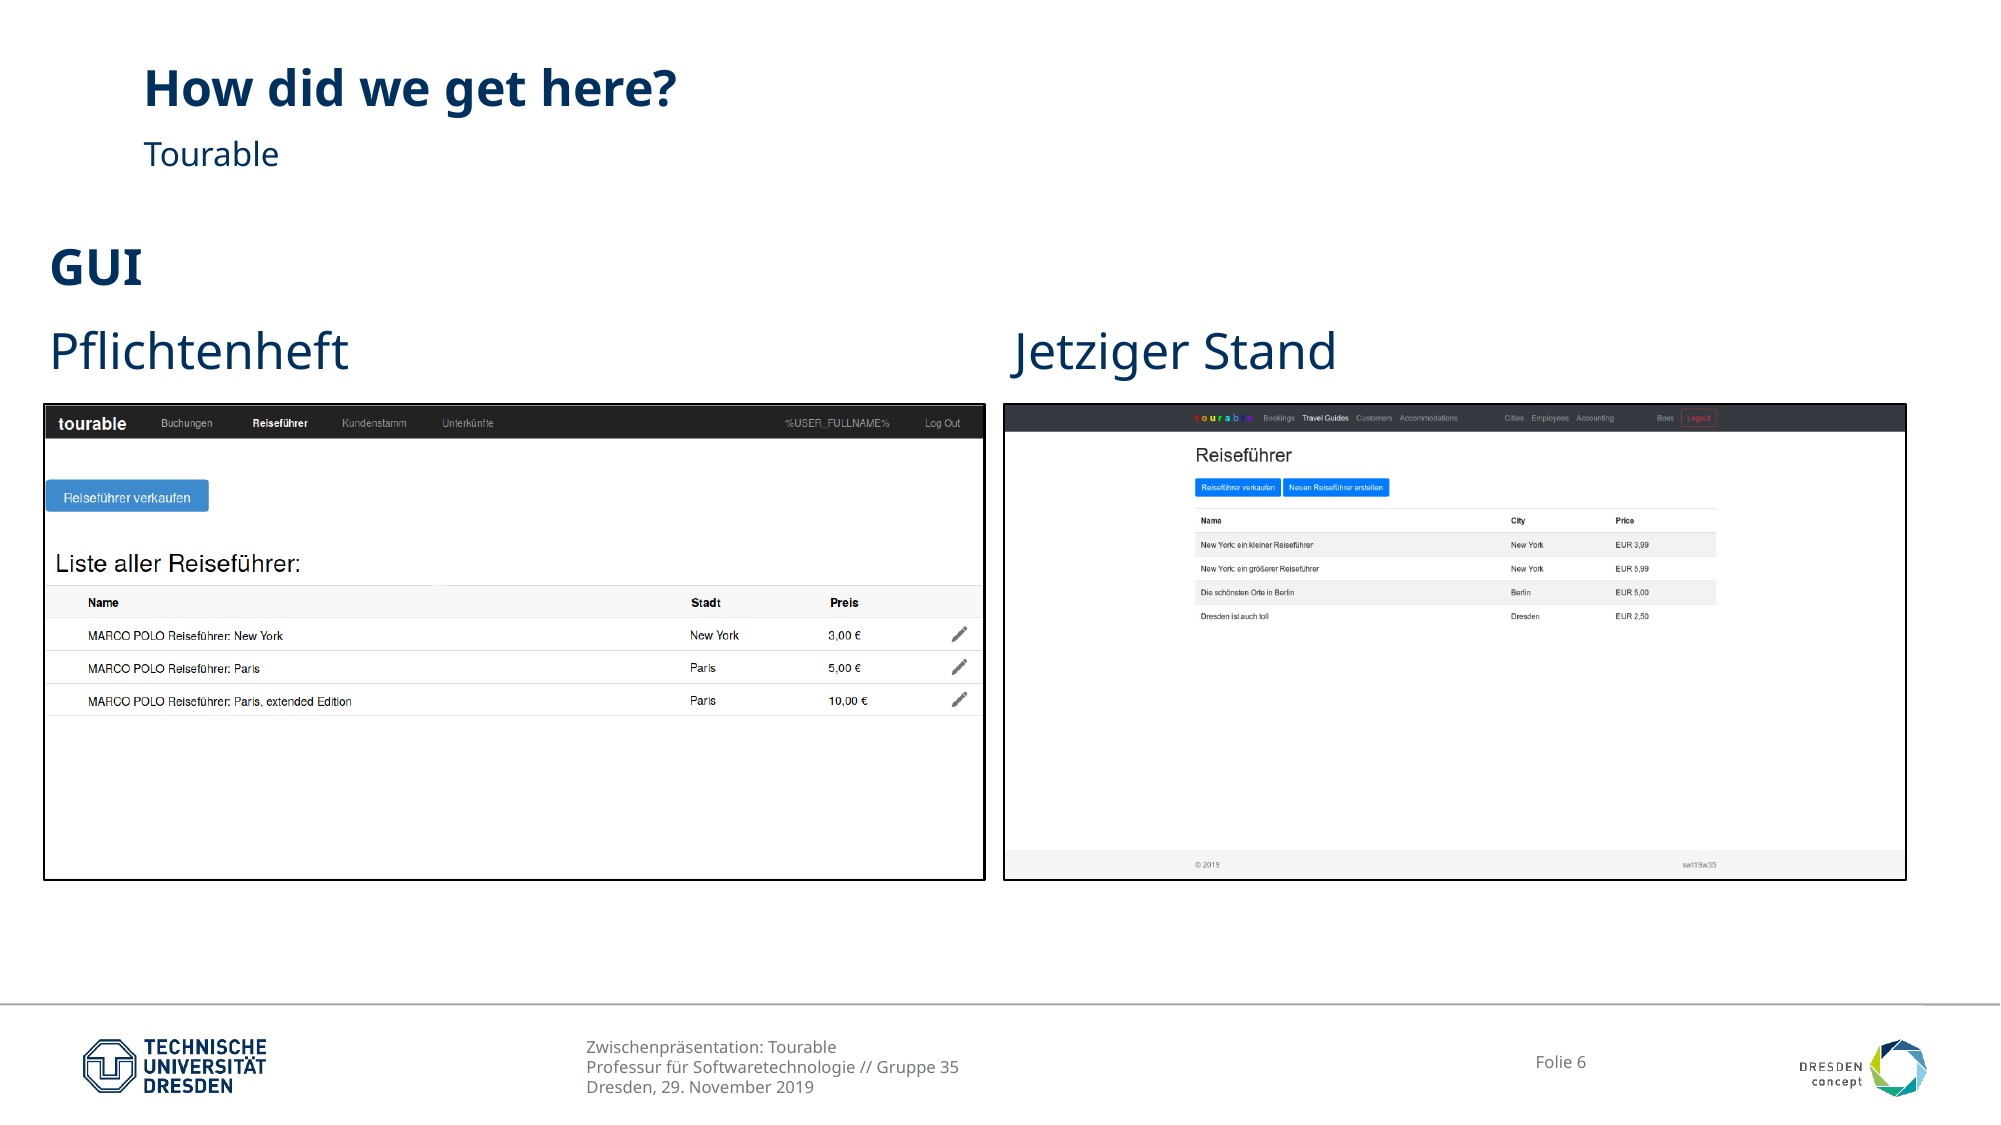

# How did we get here? Tourable
GUI
Pflichtenheft 								 Jetziger Stand